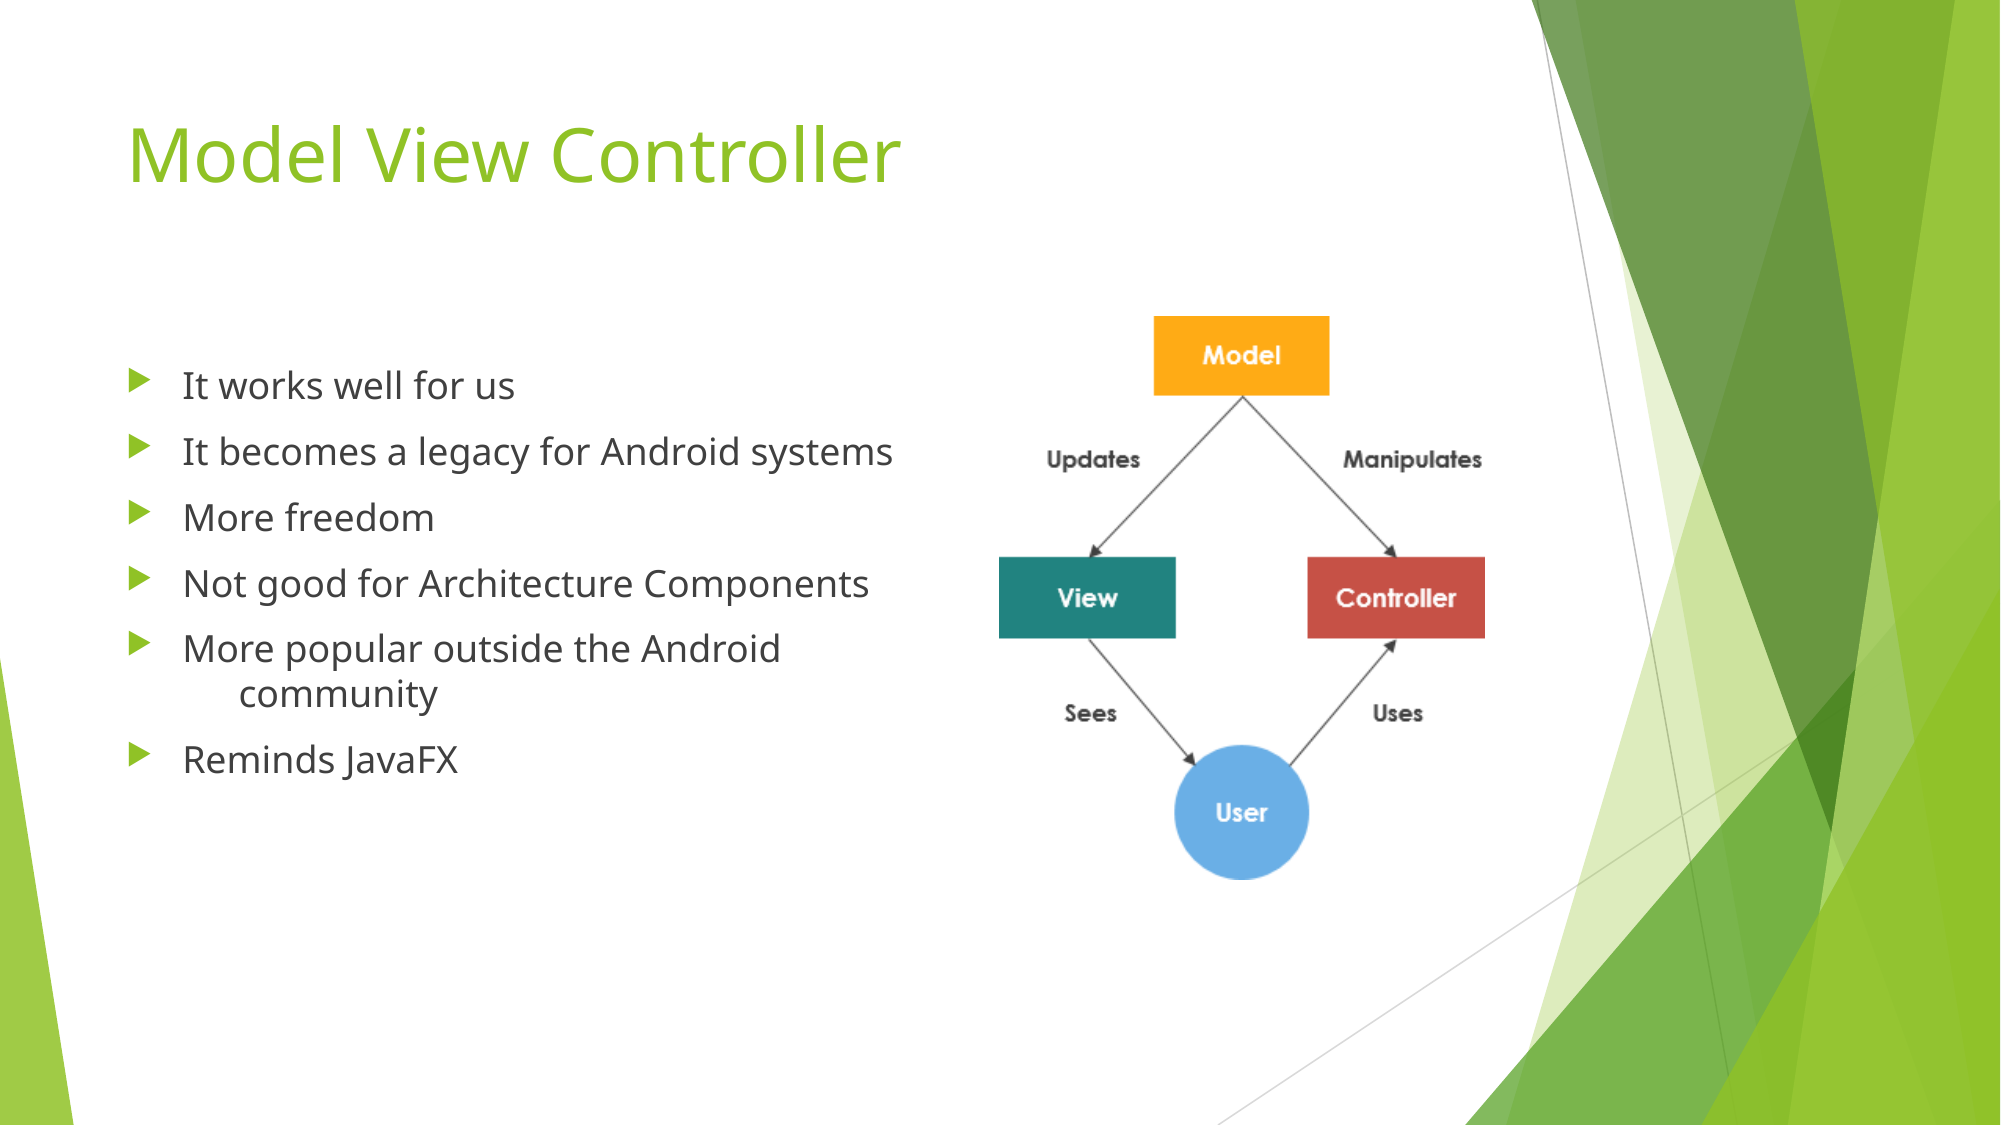

# Model View Controller
It works well for us
It becomes a legacy for Android systems
More freedom
Not good for Architecture Components
More popular outside the Android community
Reminds JavaFX